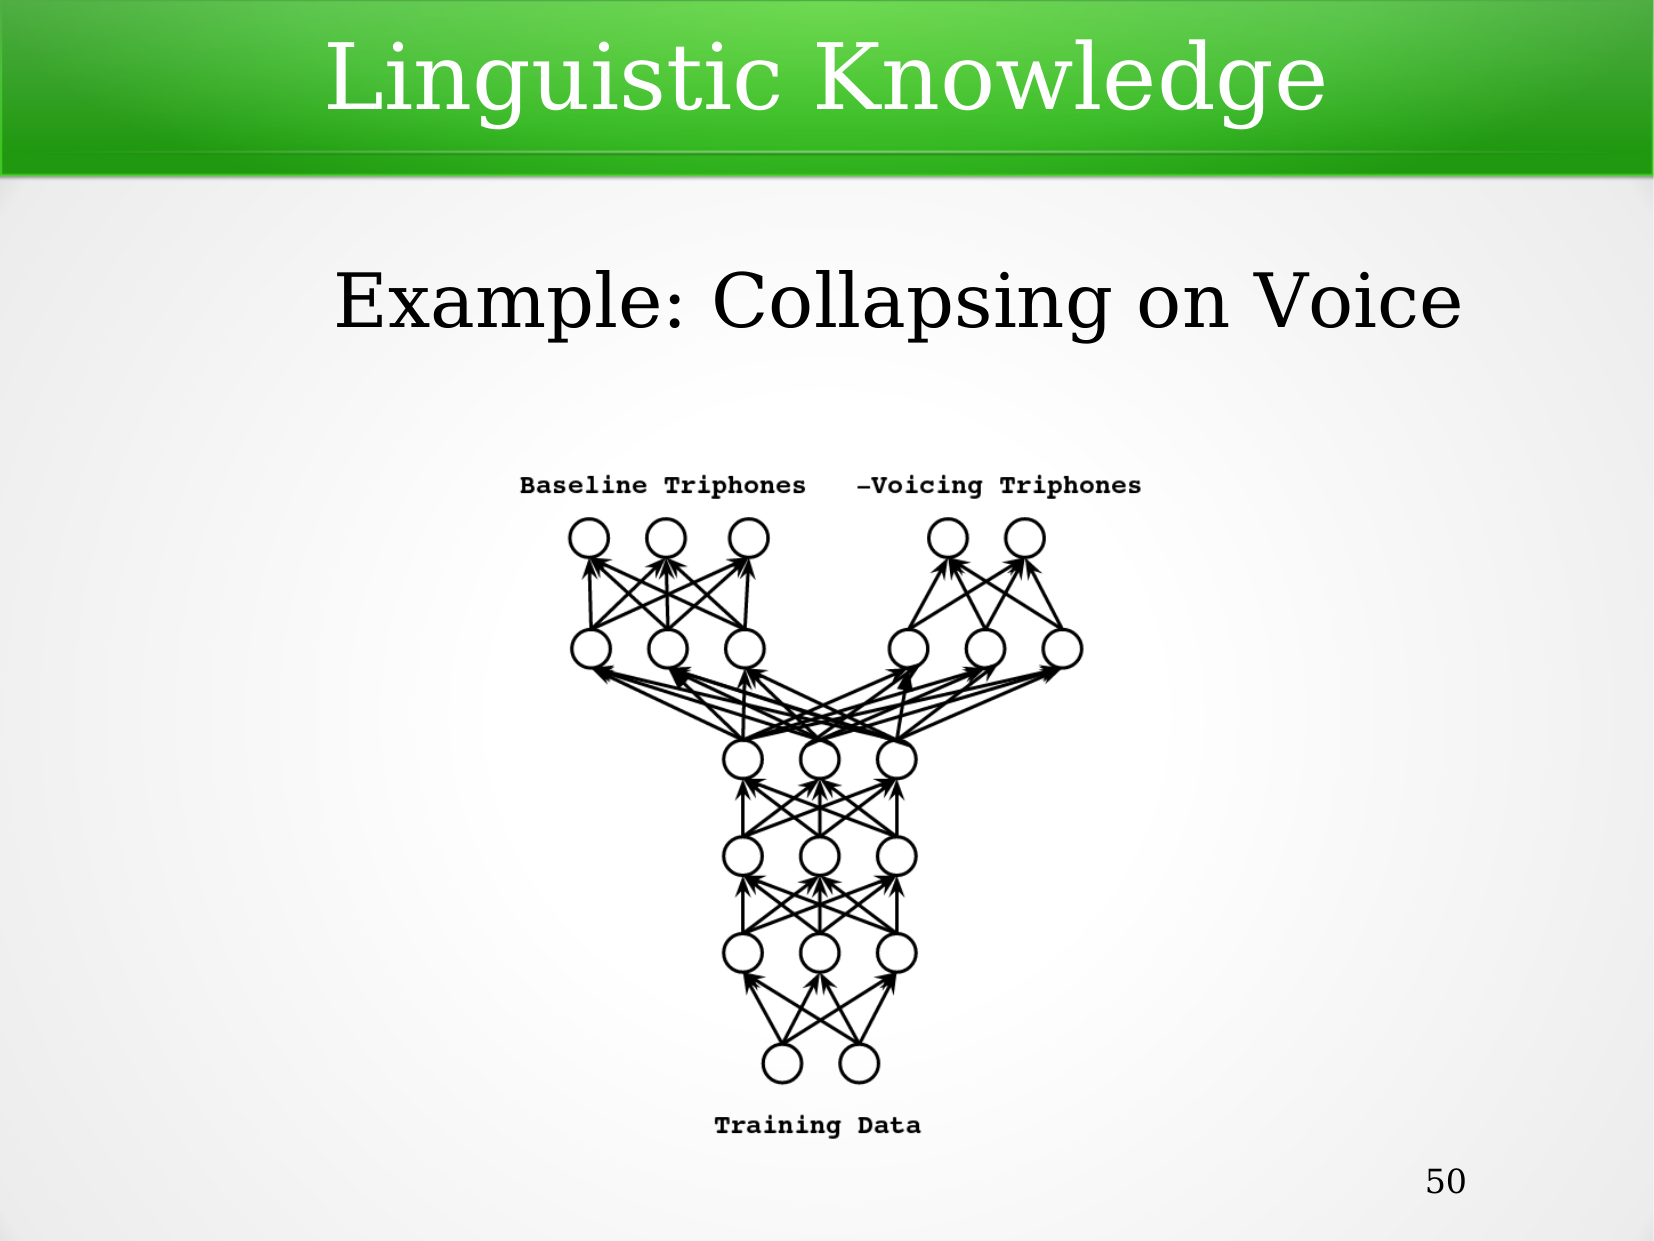

# Linguistic Knowledge
Example: Collapsing on Voice